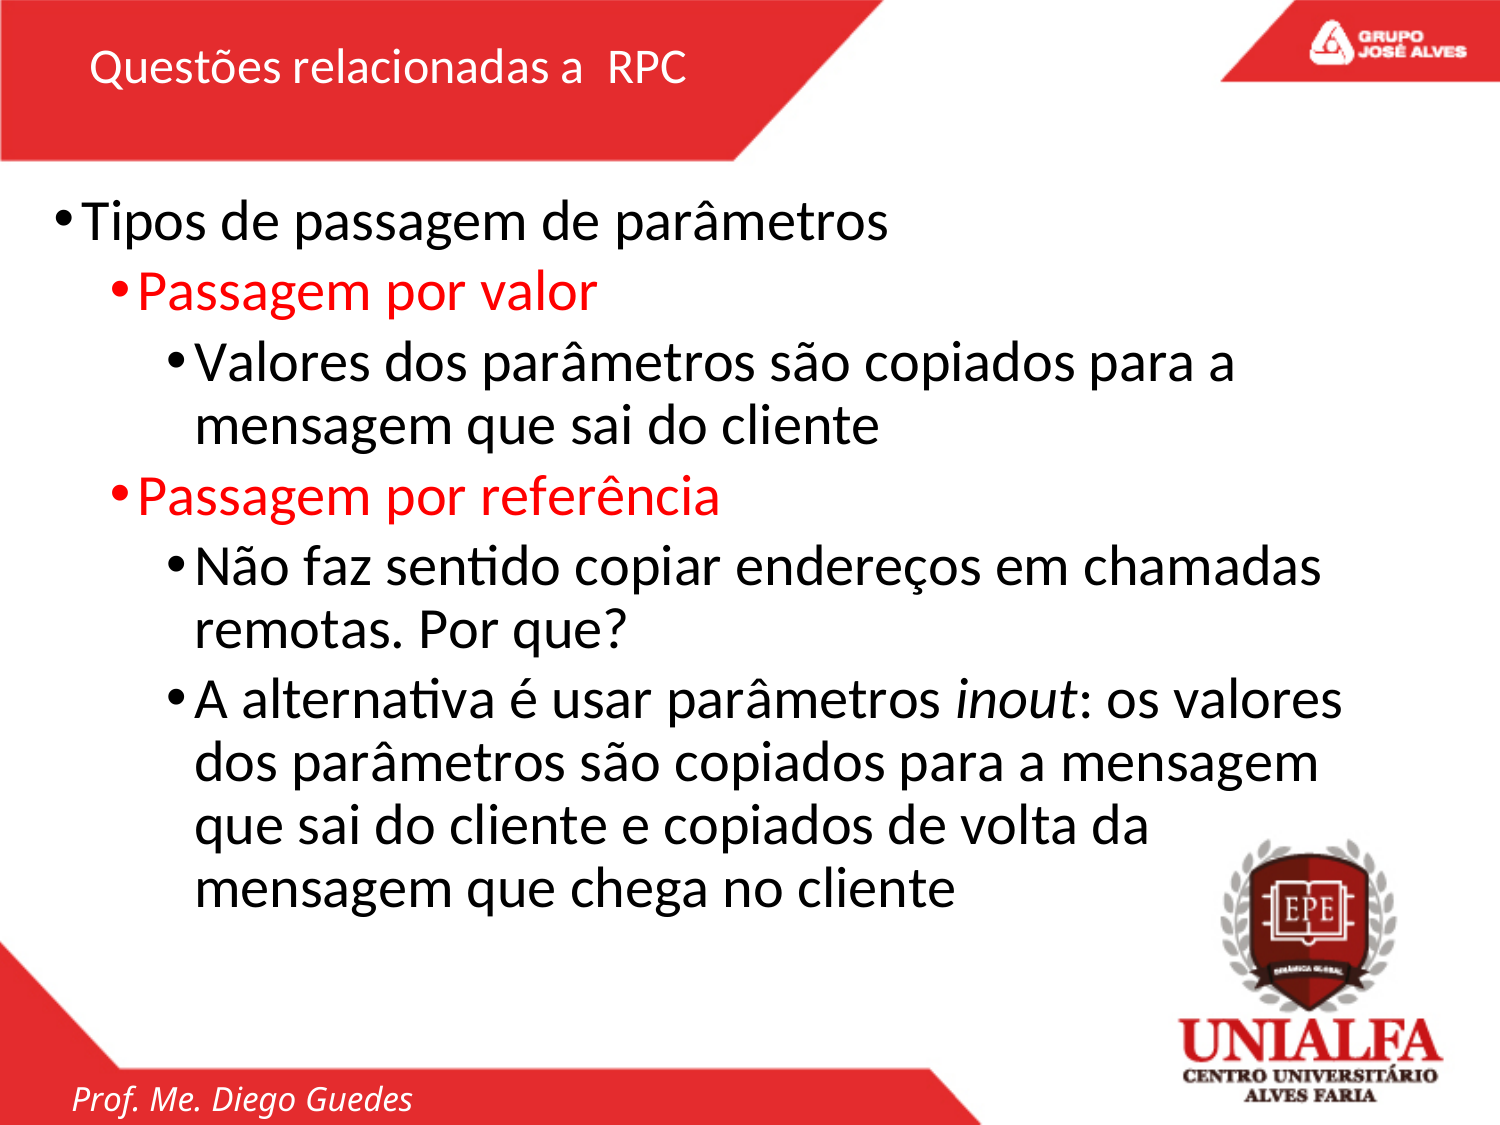

Questões relacionadas a RPC
# Tipos de passagem de parâmetros
Passagem por valor
Valores dos parâmetros são copiados para a mensagem que sai do cliente
Passagem por referência
Não faz sentido copiar endereços em chamadas remotas. Por que?
A alternativa é usar parâmetros inout: os valores dos parâmetros são copiados para a mensagem que sai do cliente e copiados de volta da mensagem que chega no cliente
Prof. Me. Diego Guedes